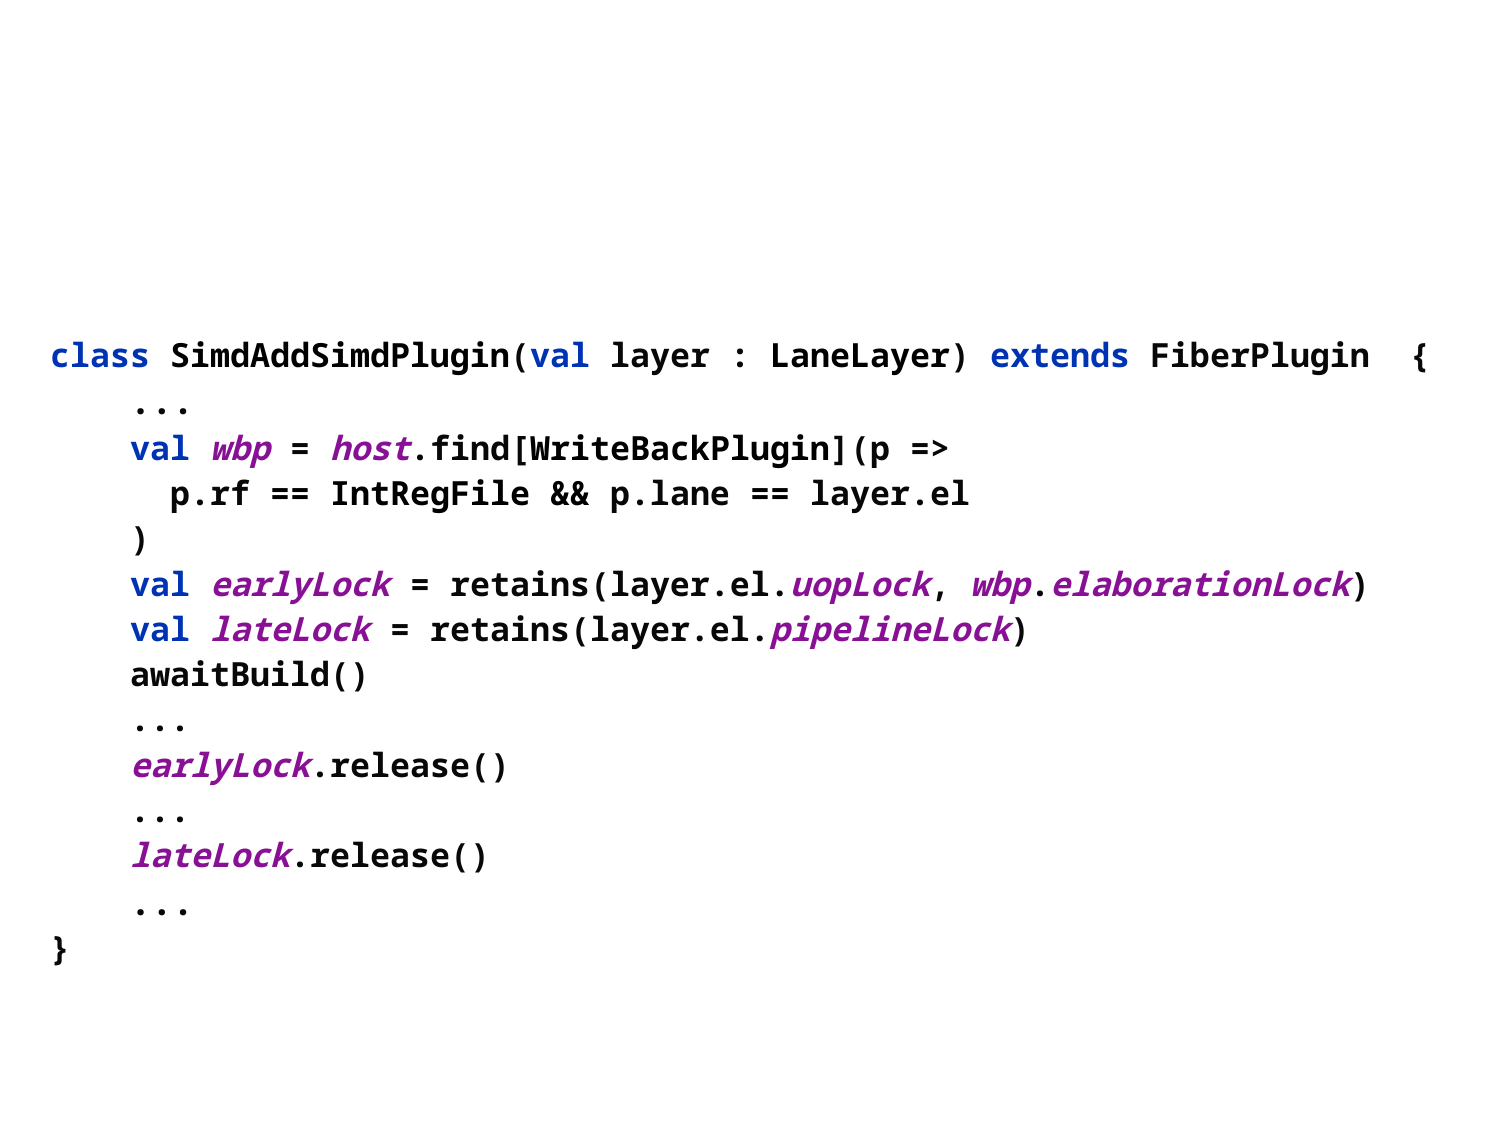

class SimdAddSimdPlugin(val layer : LaneLayer) extends FiberPlugin {
 ...
 val wbp = host.find[WriteBackPlugin](p =>
 p.rf == IntRegFile && p.lane == layer.el
 )
 val earlyLock = retains(layer.el.uopLock, wbp.elaborationLock)
 val lateLock = retains(layer.el.pipelineLock)
 awaitBuild()
 ...
 earlyLock.release()
 ...
 lateLock.release()
 ...
}